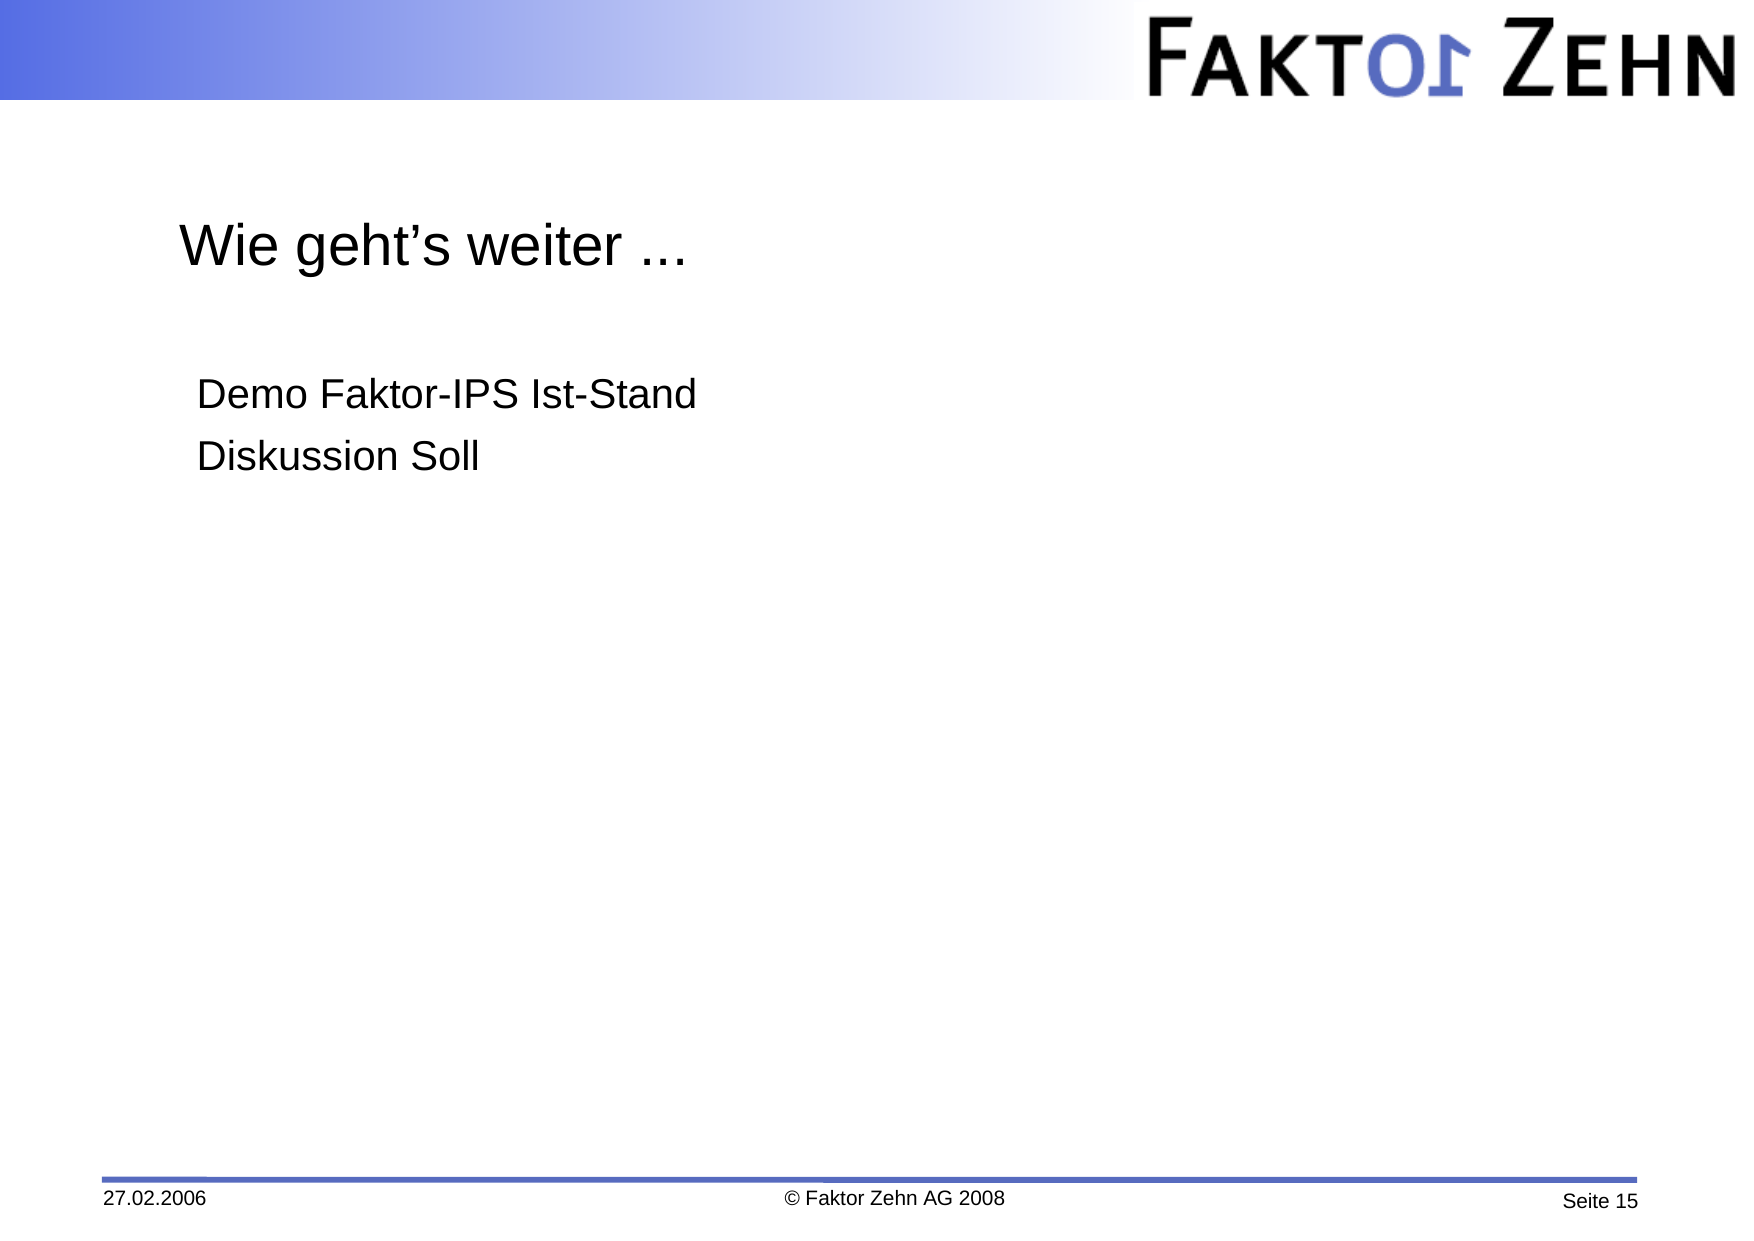

# Wie geht’s weiter ...
Demo Faktor-IPS Ist-Stand
Diskussion Soll